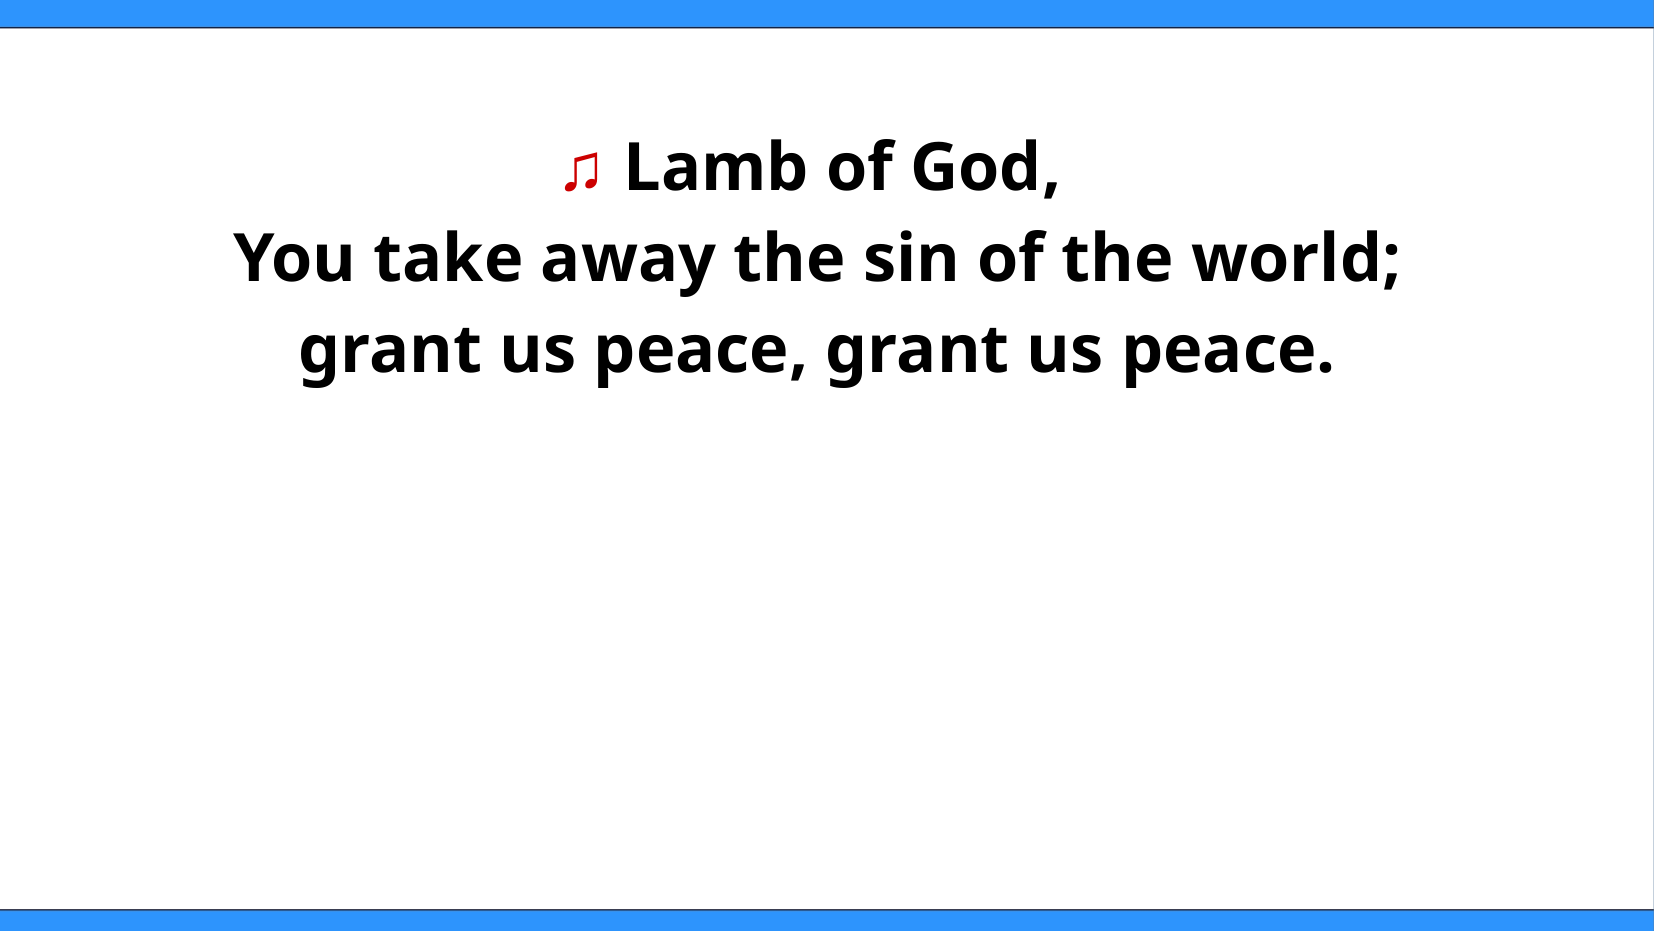

♫ Lamb of God,
You take away the sin of the world;
grant us peace, grant us peace.